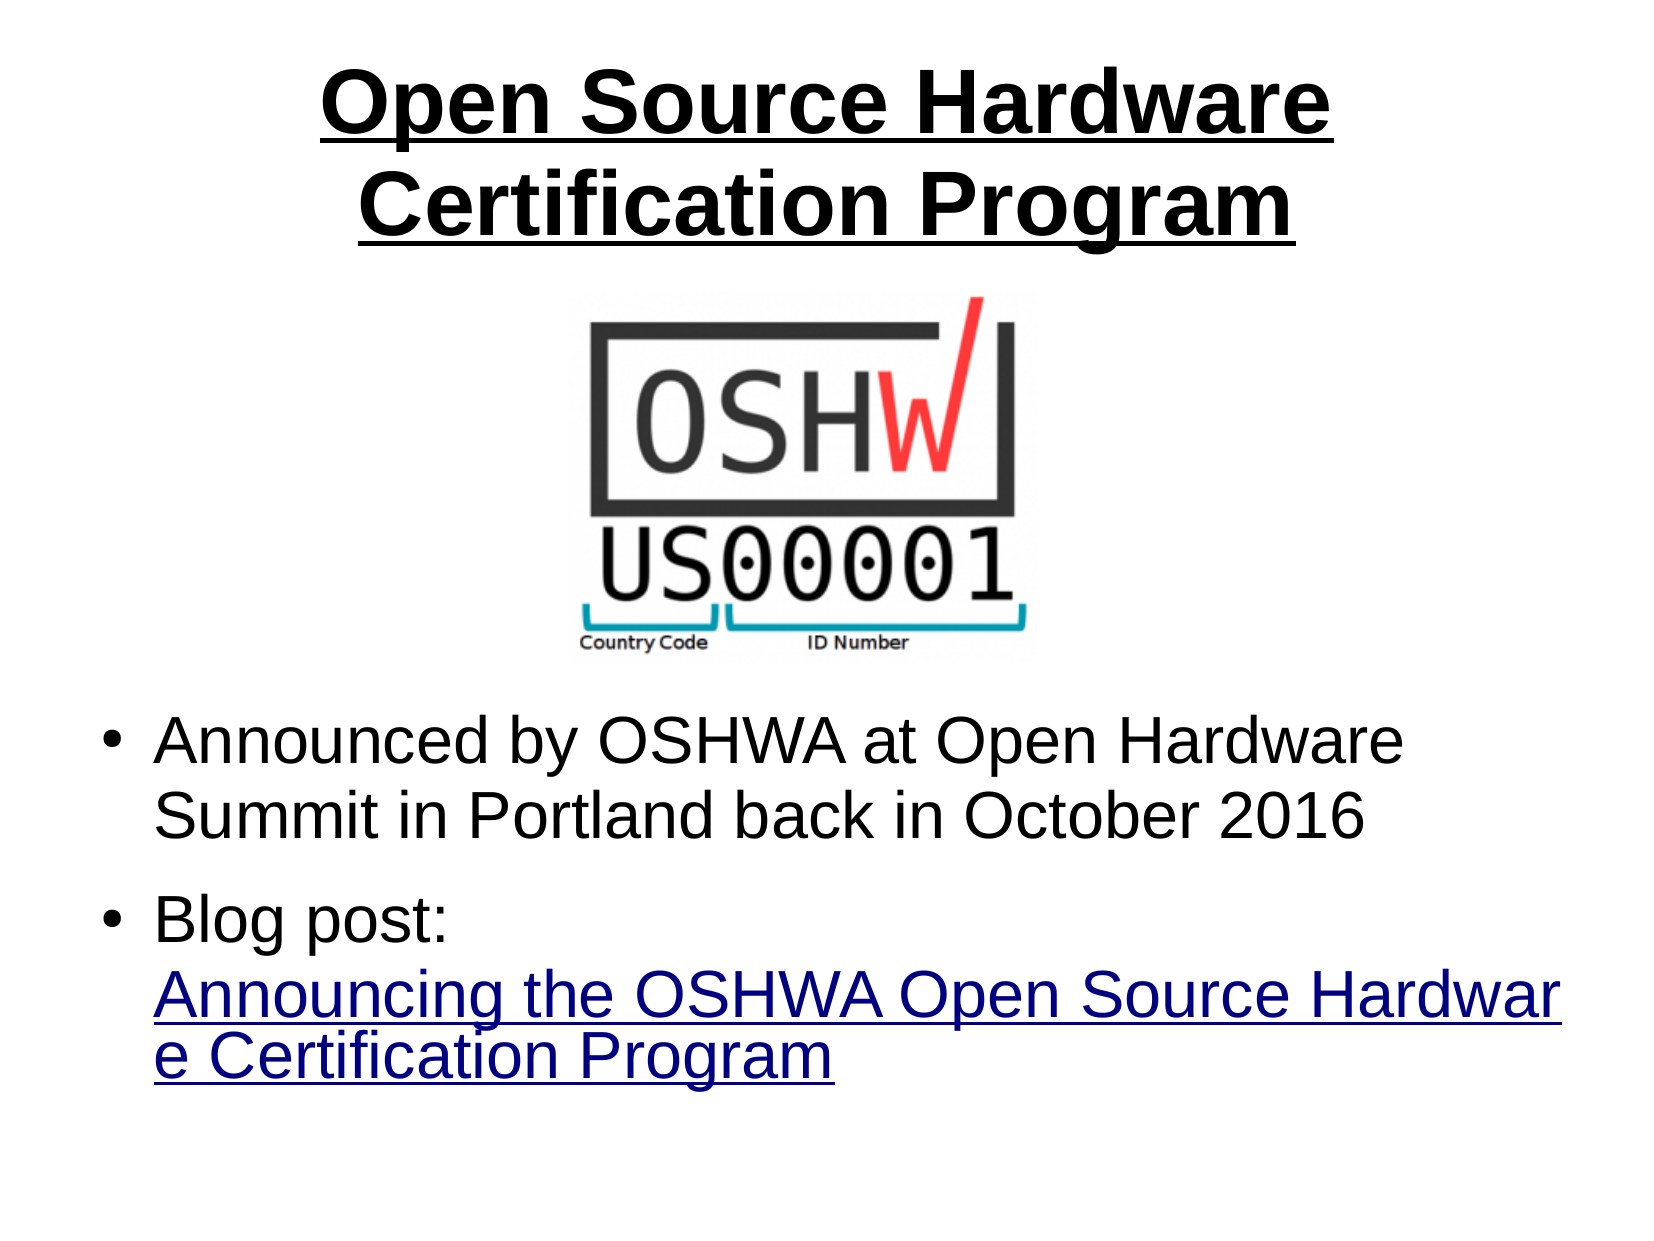

# Open Source Hardware Certification Program
Announced by OSHWA at Open Hardware Summit in Portland back in October 2016
Blog post:Announcing the OSHWA Open Source Hardware Certification Program